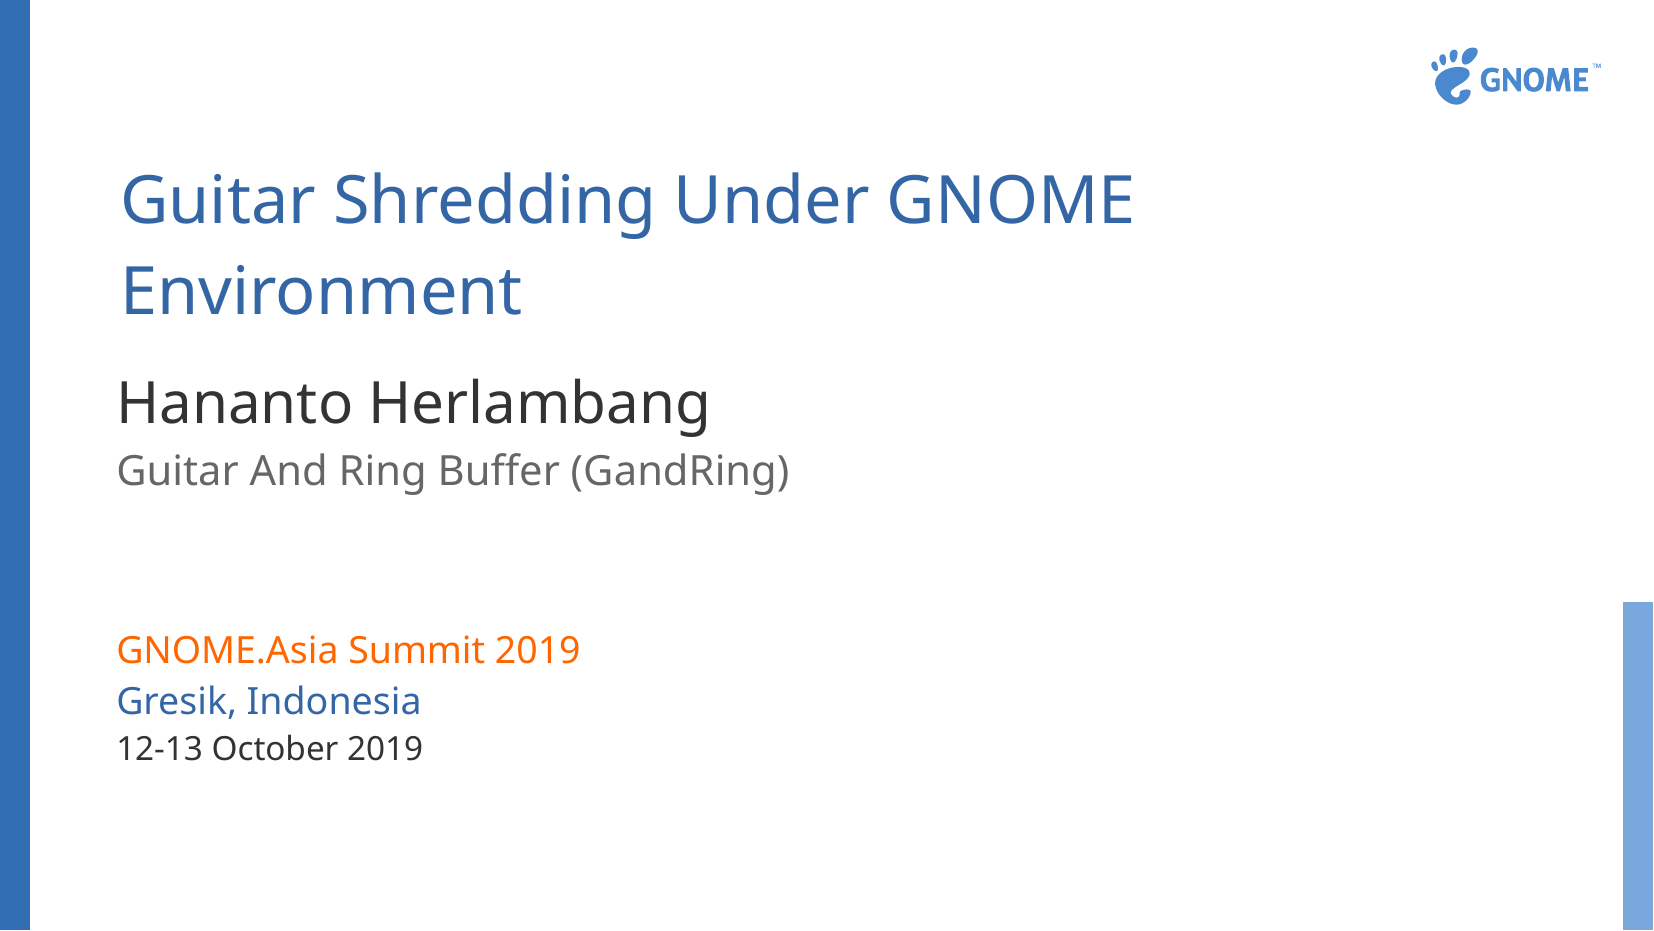

# Guitar Shredding Under GNOME Environment
Hananto Herlambang
Guitar And Ring Buffer (GandRing)
GNOME.Asia Summit 2019
Gresik, Indonesia
12-13 October 2019